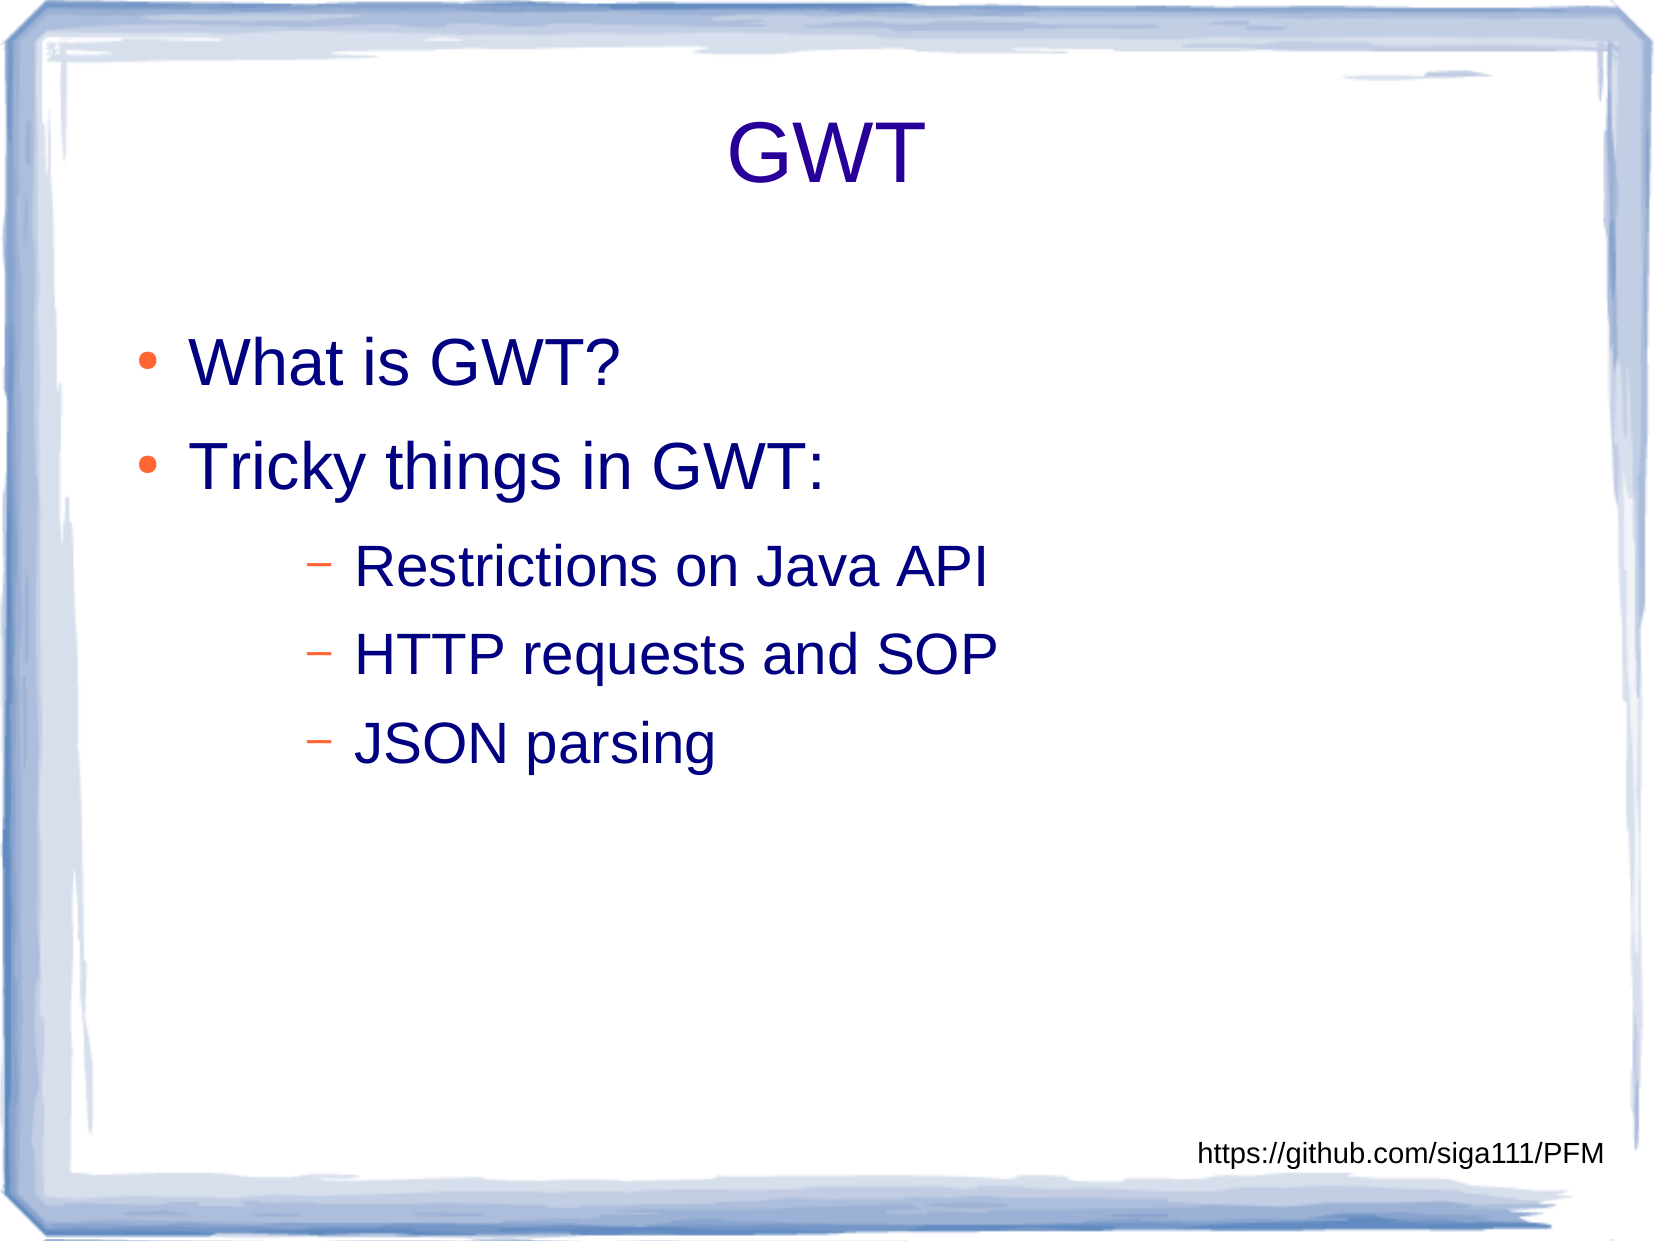

# GWT
What is GWT?
Tricky things in GWT:
Restrictions on Java API
HTTP requests and SOP
JSON parsing